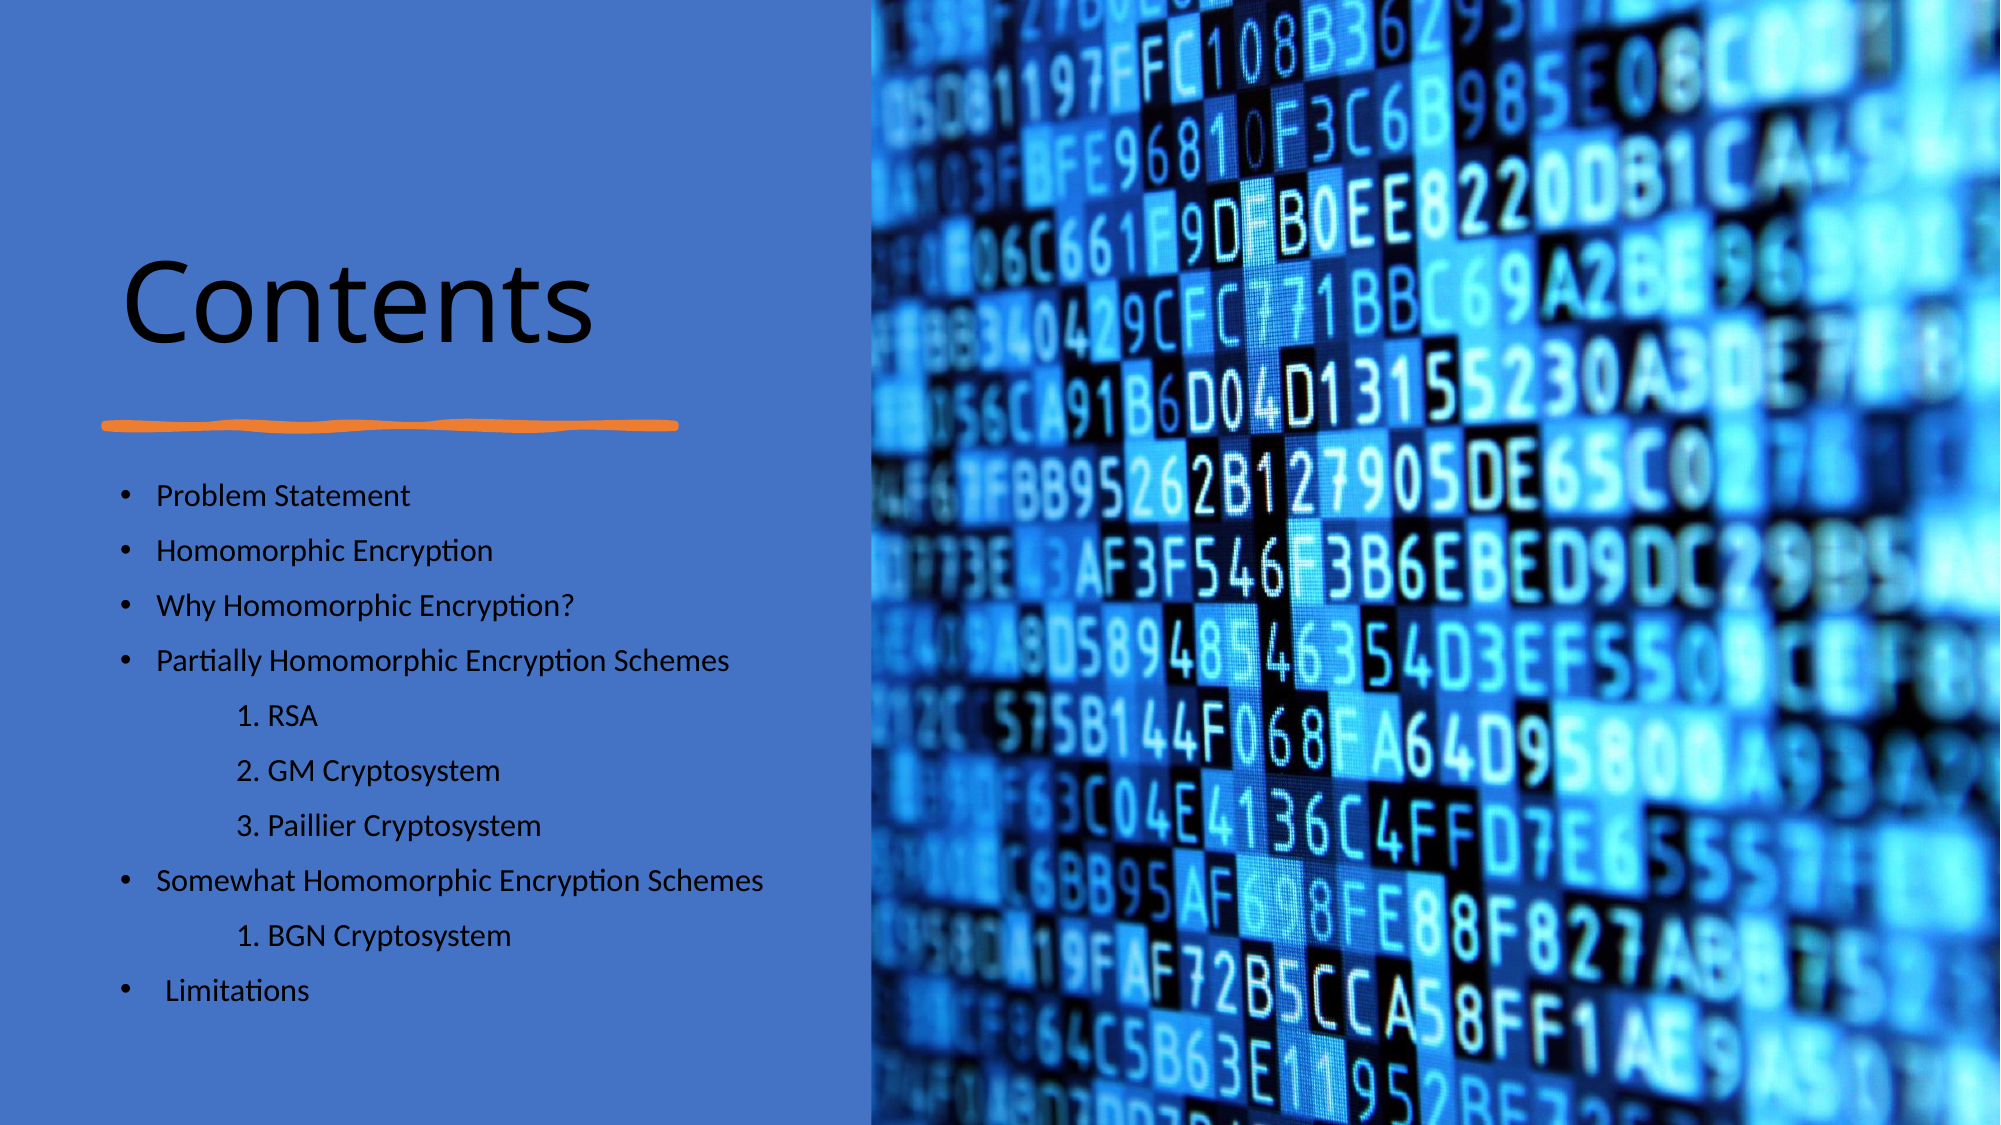

# Contents
Problem Statement
Homomorphic Encryption
Why Homomorphic Encryption?
Partially Homomorphic Encryption Schemes
                1. RSA
                2. GM Cryptosystem
                3. Paillier Cryptosystem
Somewhat Homomorphic Encryption Schemes
                1. BGN Cryptosystem
Limitations